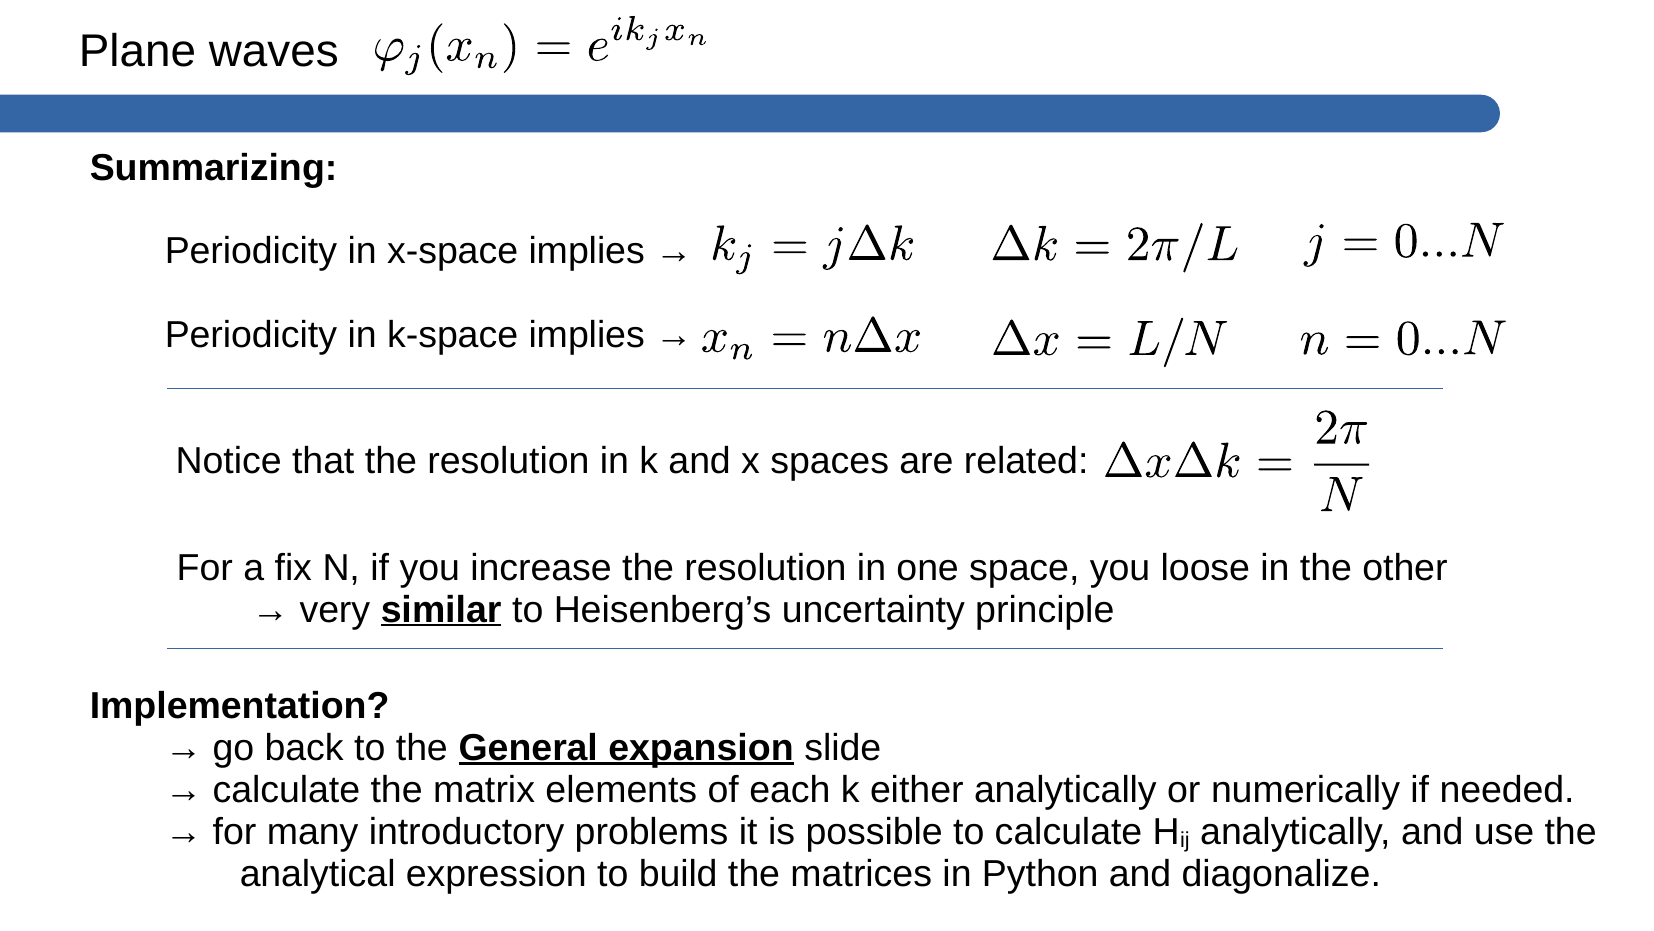

# Plane waves
Summarizing:
	Periodicity in x-space implies →
	Periodicity in k-space implies →
Notice that the resolution in k and x spaces are related:
For a fix N, if you increase the resolution in one space, you loose in the other
	→ very similar to Heisenberg’s uncertainty principle
Implementation?
	→ go back to the General expansion slide
	→ calculate the matrix elements of each k either analytically or numerically if needed.
	→ for many introductory problems it is possible to calculate Hij analytically, and use the
		analytical expression to build the matrices in Python and diagonalize.